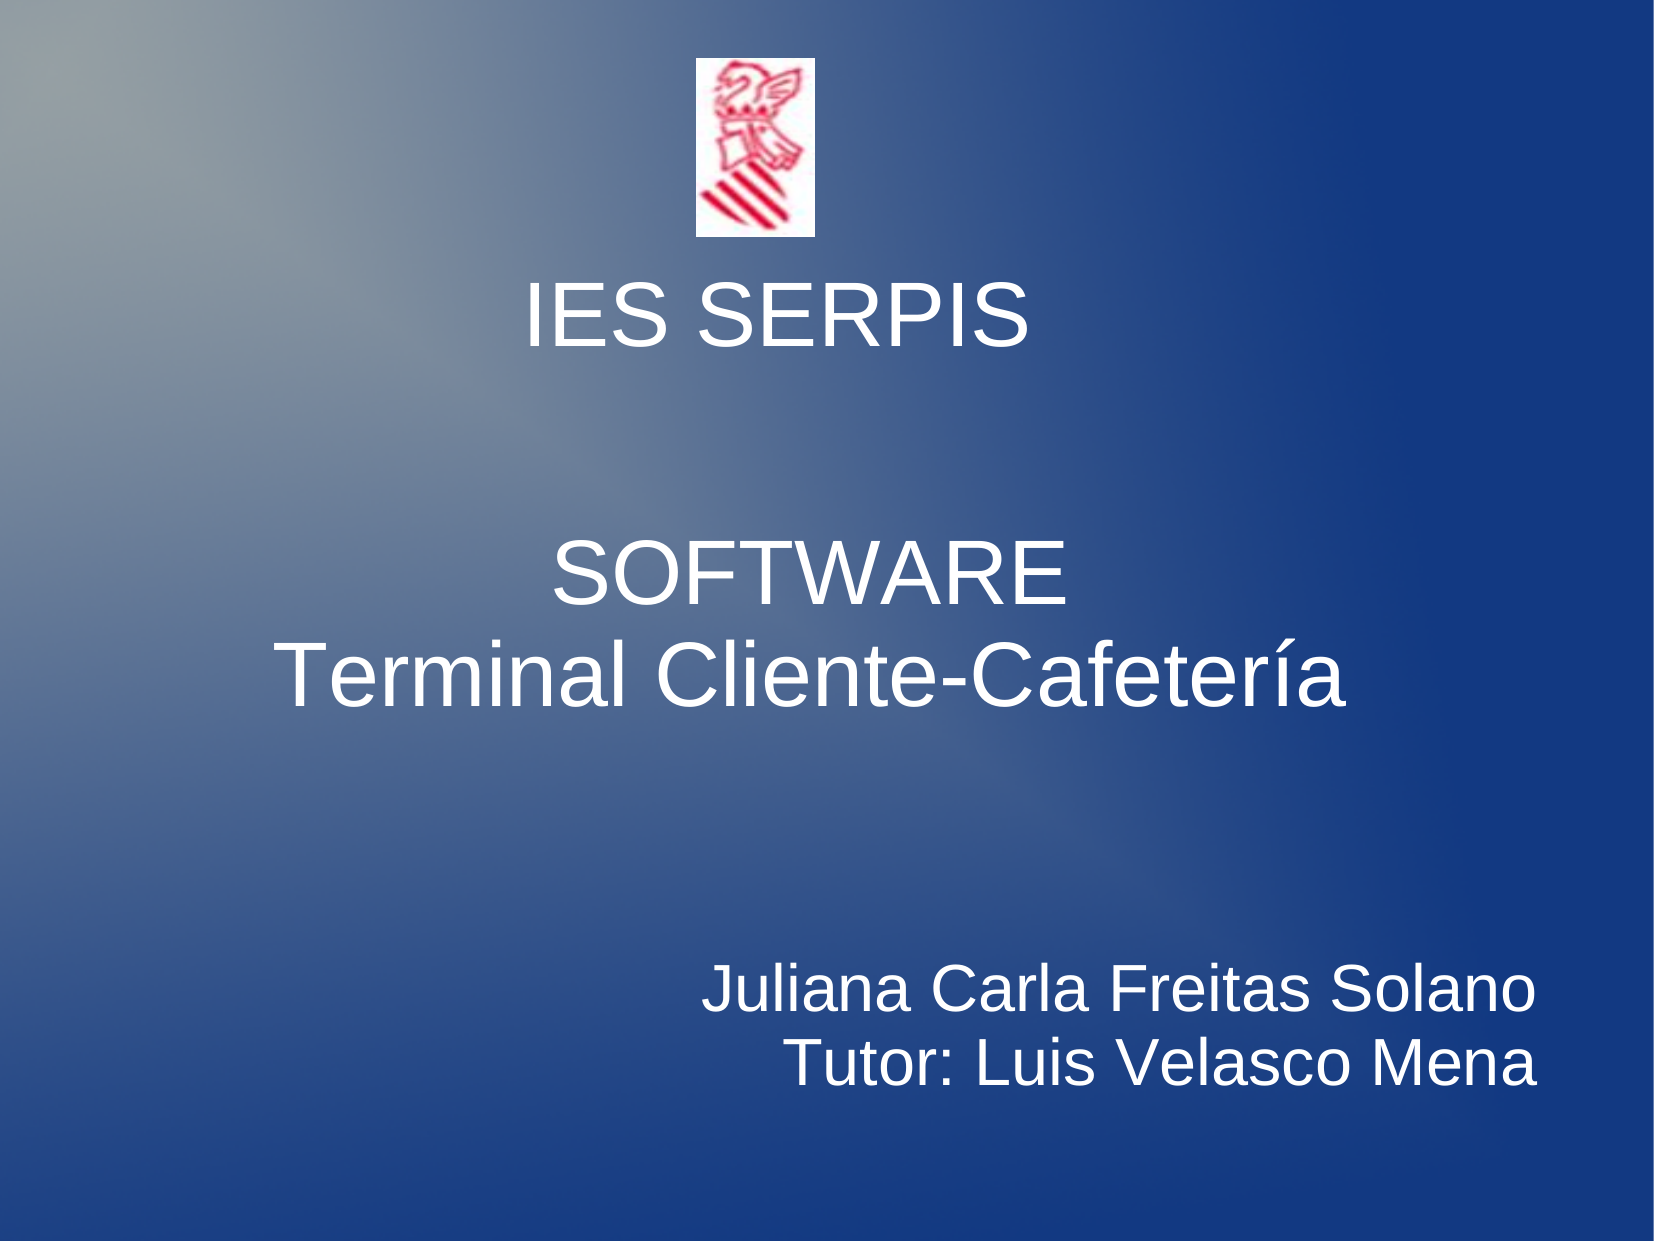

#
IES SERPIS
SOFTWARE
Terminal Cliente-Cafetería
Juliana Carla Freitas Solano
Tutor: Luis Velasco Mena